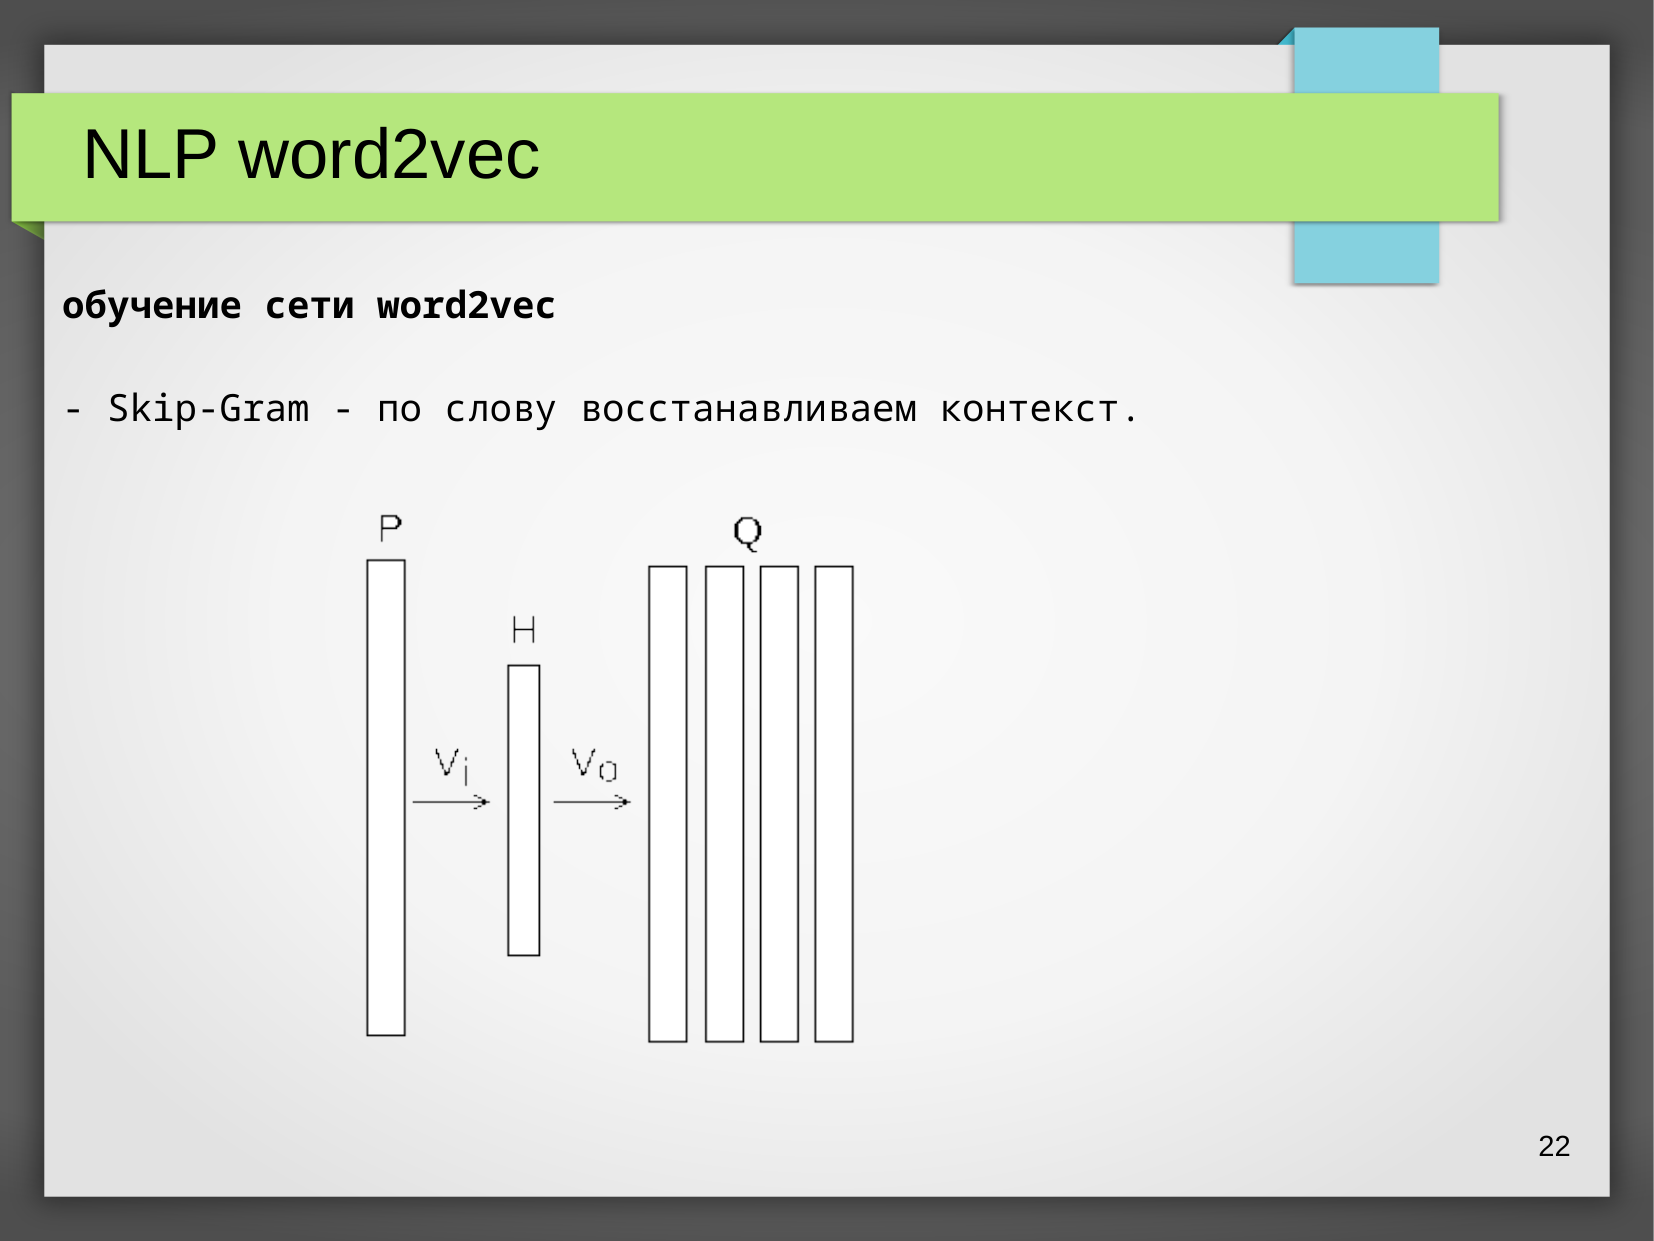

# NLP word2vec
обучение сети word2vec
- Skip-Gram - по слову восстанавливаем контекст.
22